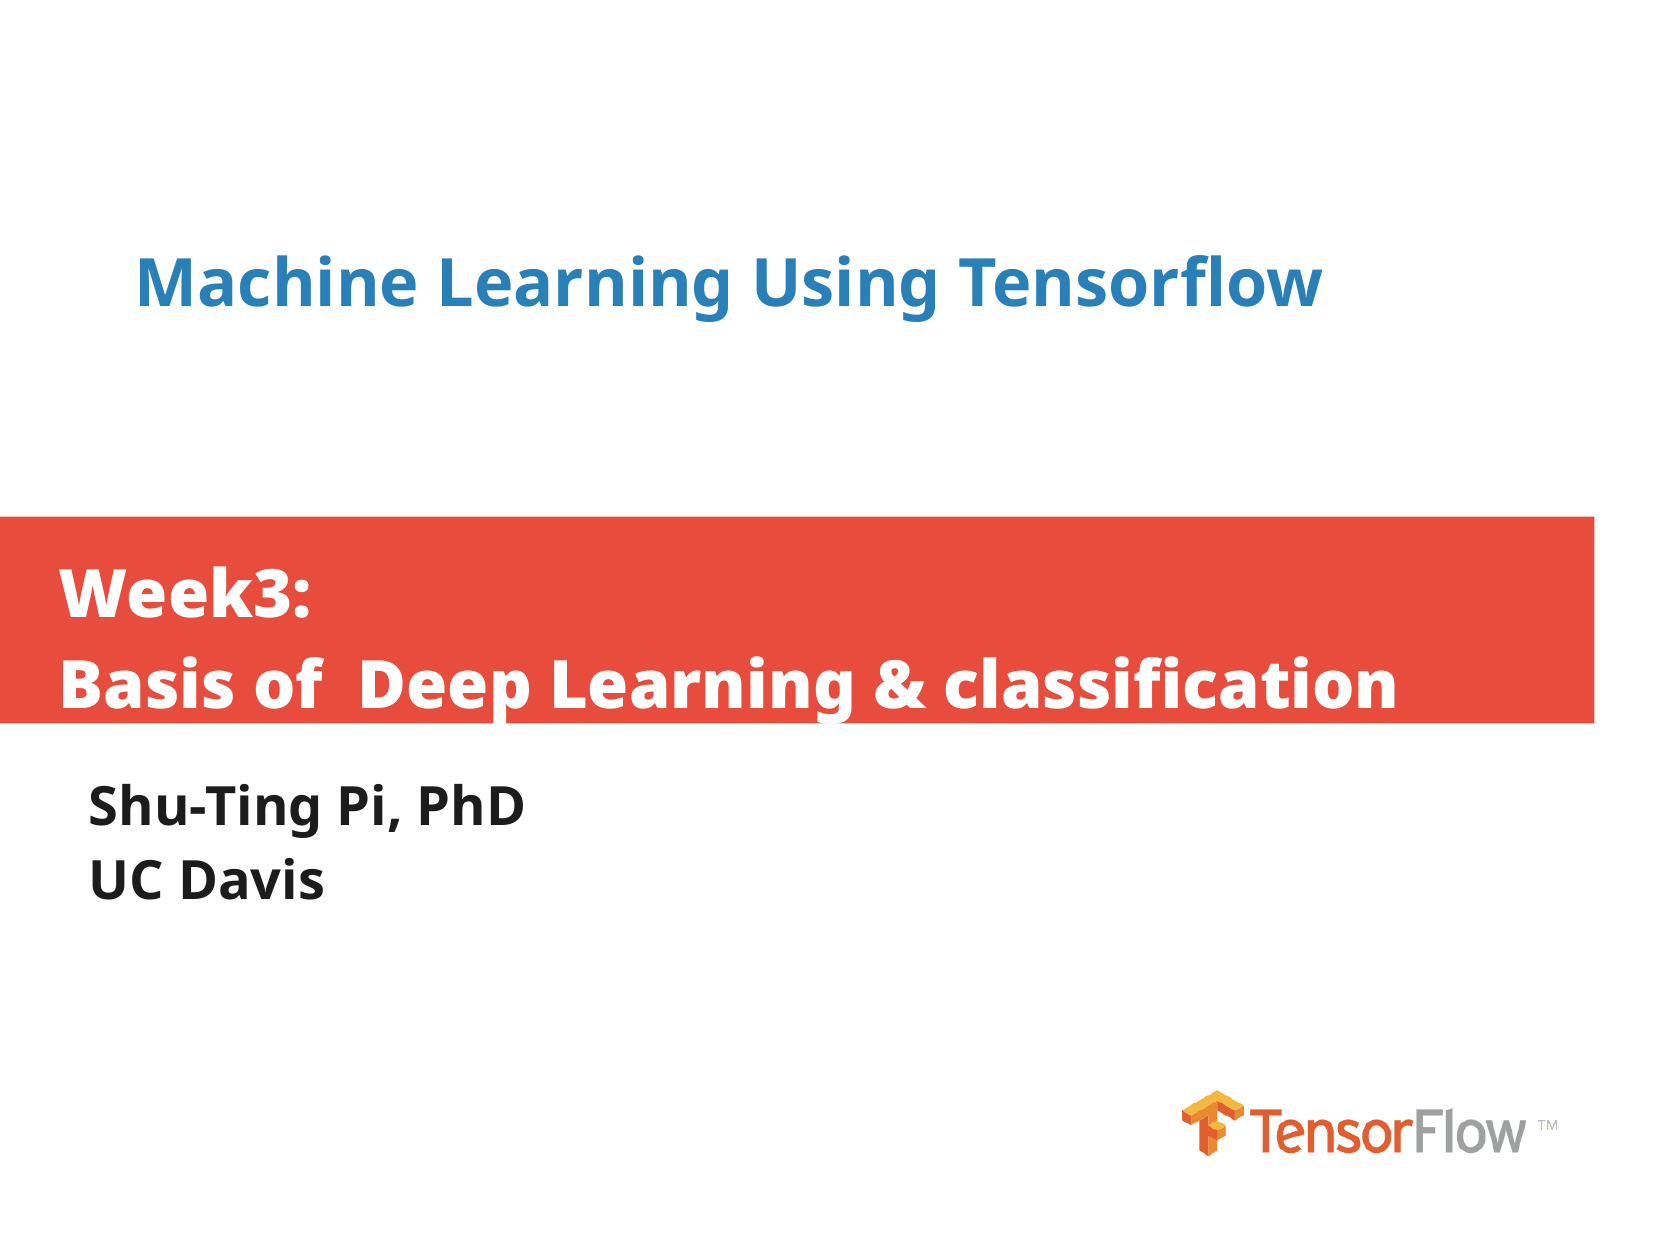

Machine Learning Using Tensorflow
# Week3: Basis of Deep Learning & classification
Shu-Ting Pi, PhD
UC Davis